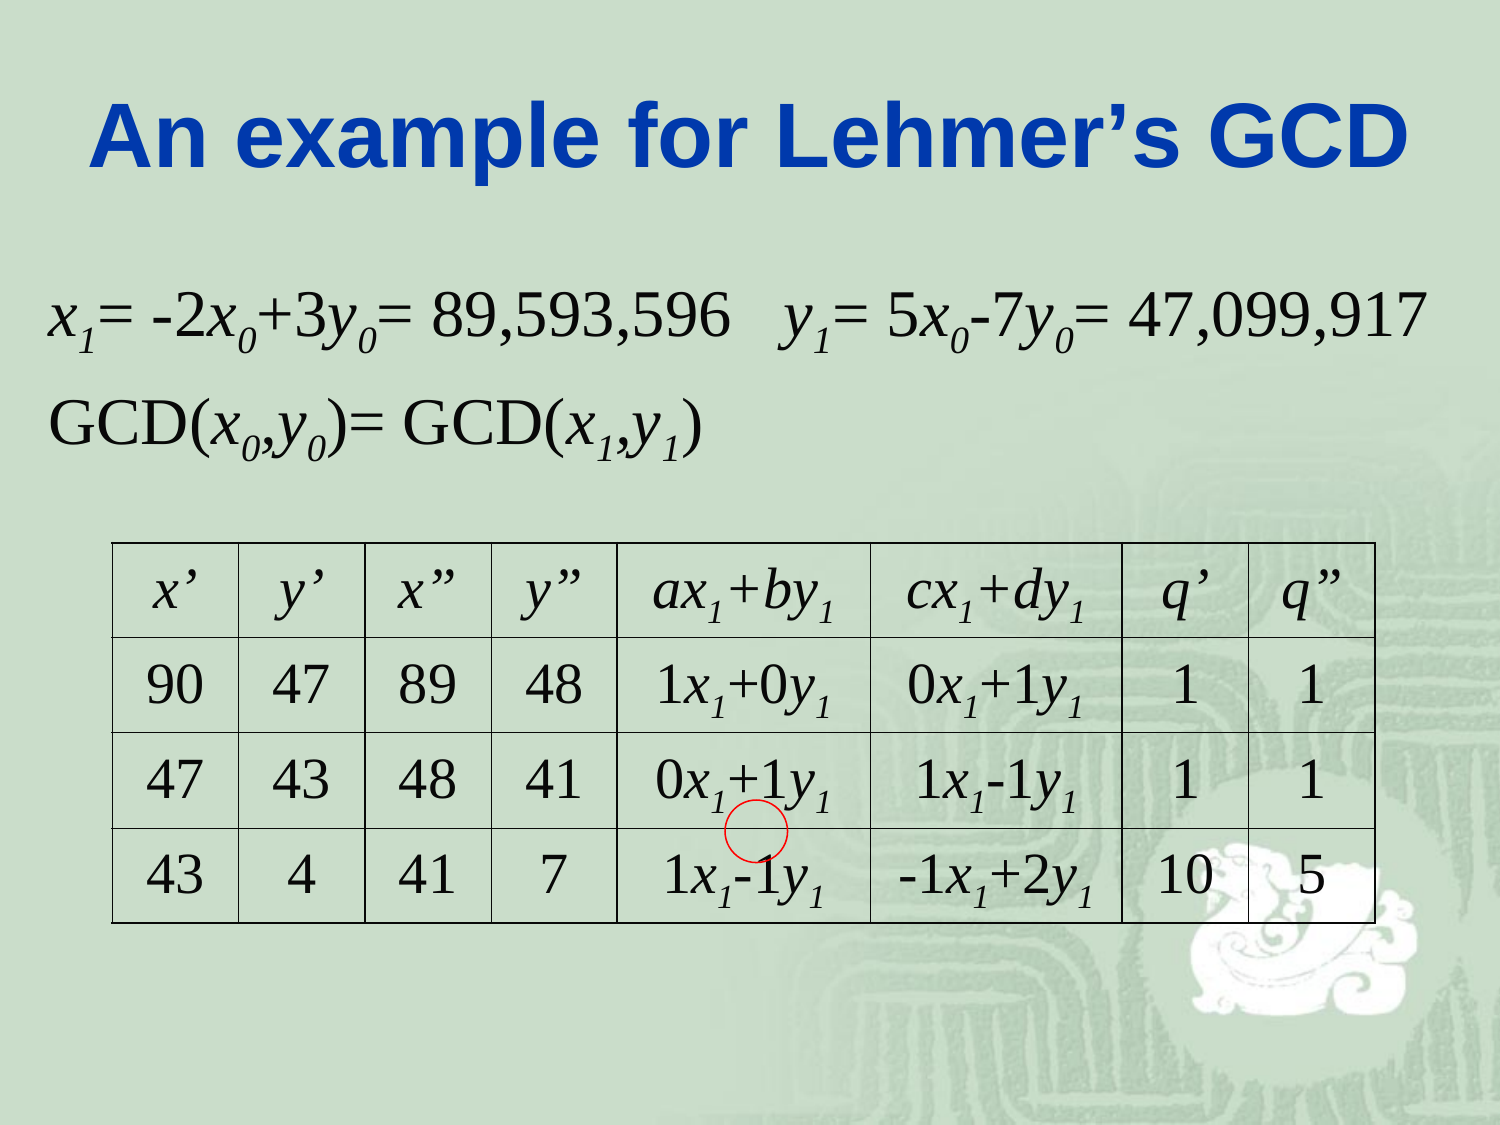

# An example for Lehmer’s GCD
 x1= -2x0+3y0= 89,593,596 y1= 5x0-7y0= 47,099,917
 GCD(x0,y0)= GCD(x1,y1)
| x’ | y’ | x” | y” | ax1+by1 | cx1+dy1 | q’ | q” |
| --- | --- | --- | --- | --- | --- | --- | --- |
| 90 | 47 | 89 | 48 | 1x1+0y1 | 0x1+1y1 | 1 | 1 |
| 47 | 43 | 48 | 41 | 0x1+1y1 | 1x1-1y1 | 1 | 1 |
| 43 | 4 | 41 | 7 | 1x1-1y1 | -1x1+2y1 | 10 | 5 |